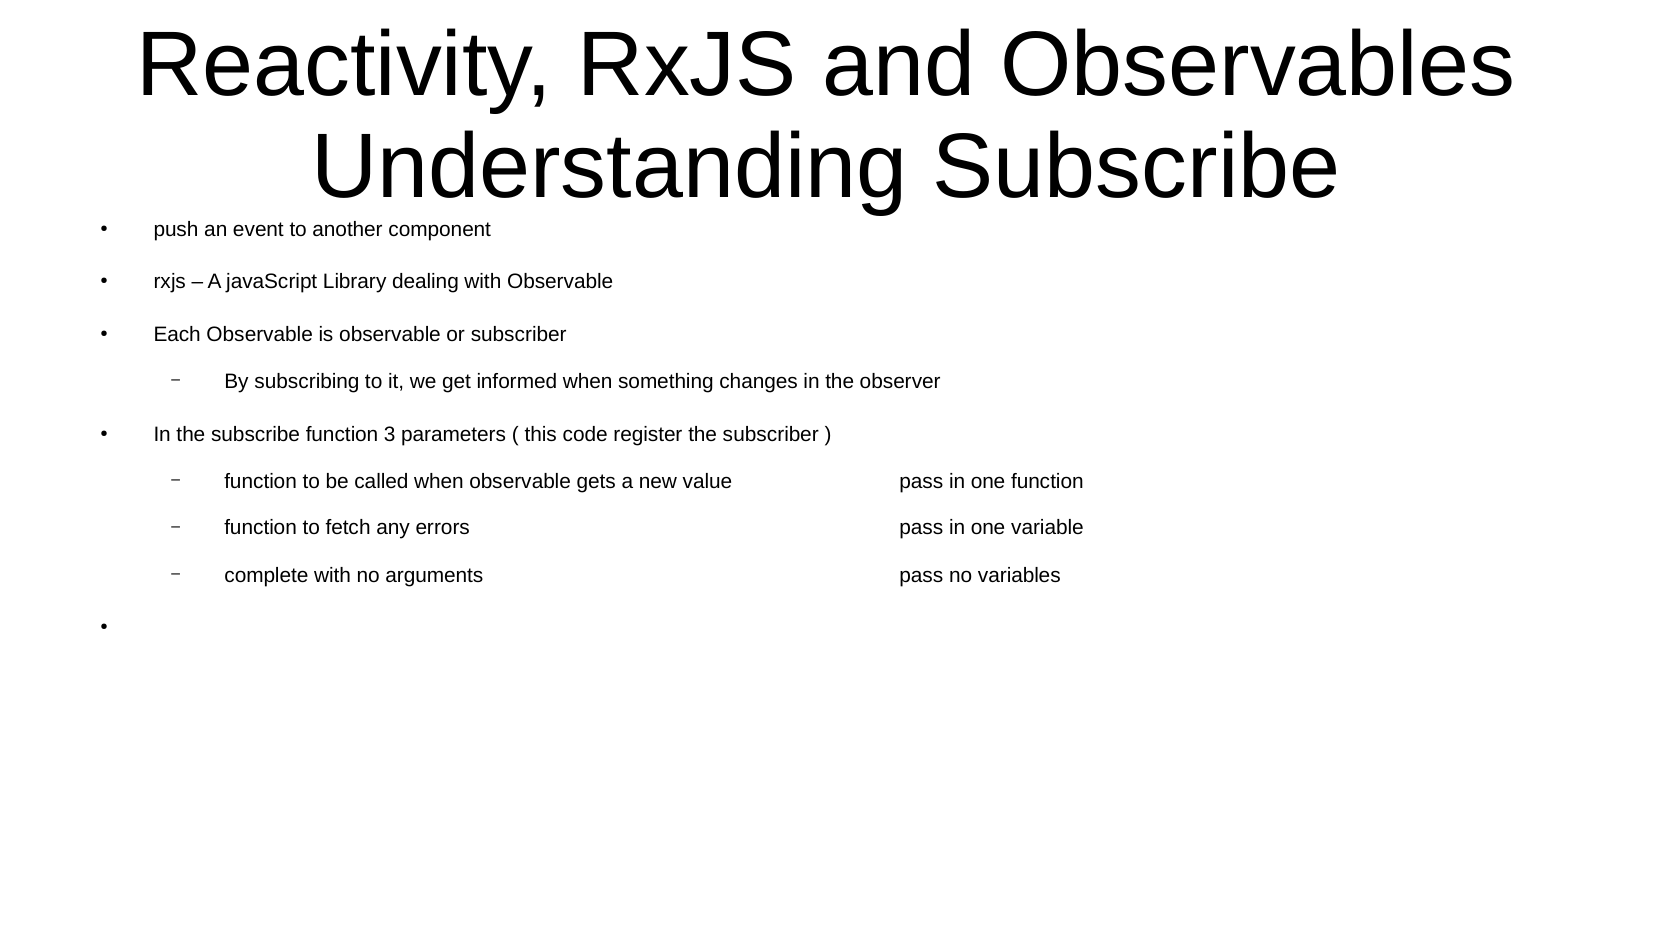

# Reactivity, RxJS and Observables Understanding Subscribe
push an event to another component
rxjs – A javaScript Library dealing with Observable
Each Observable is observable or subscriber
By subscribing to it, we get informed when something changes in the observer
In the subscribe function 3 parameters ( this code register the subscriber )
function to be called when observable gets a new value			pass in one function
function to fetch any errors						pass in one variable
complete with no arguments						pass no variables